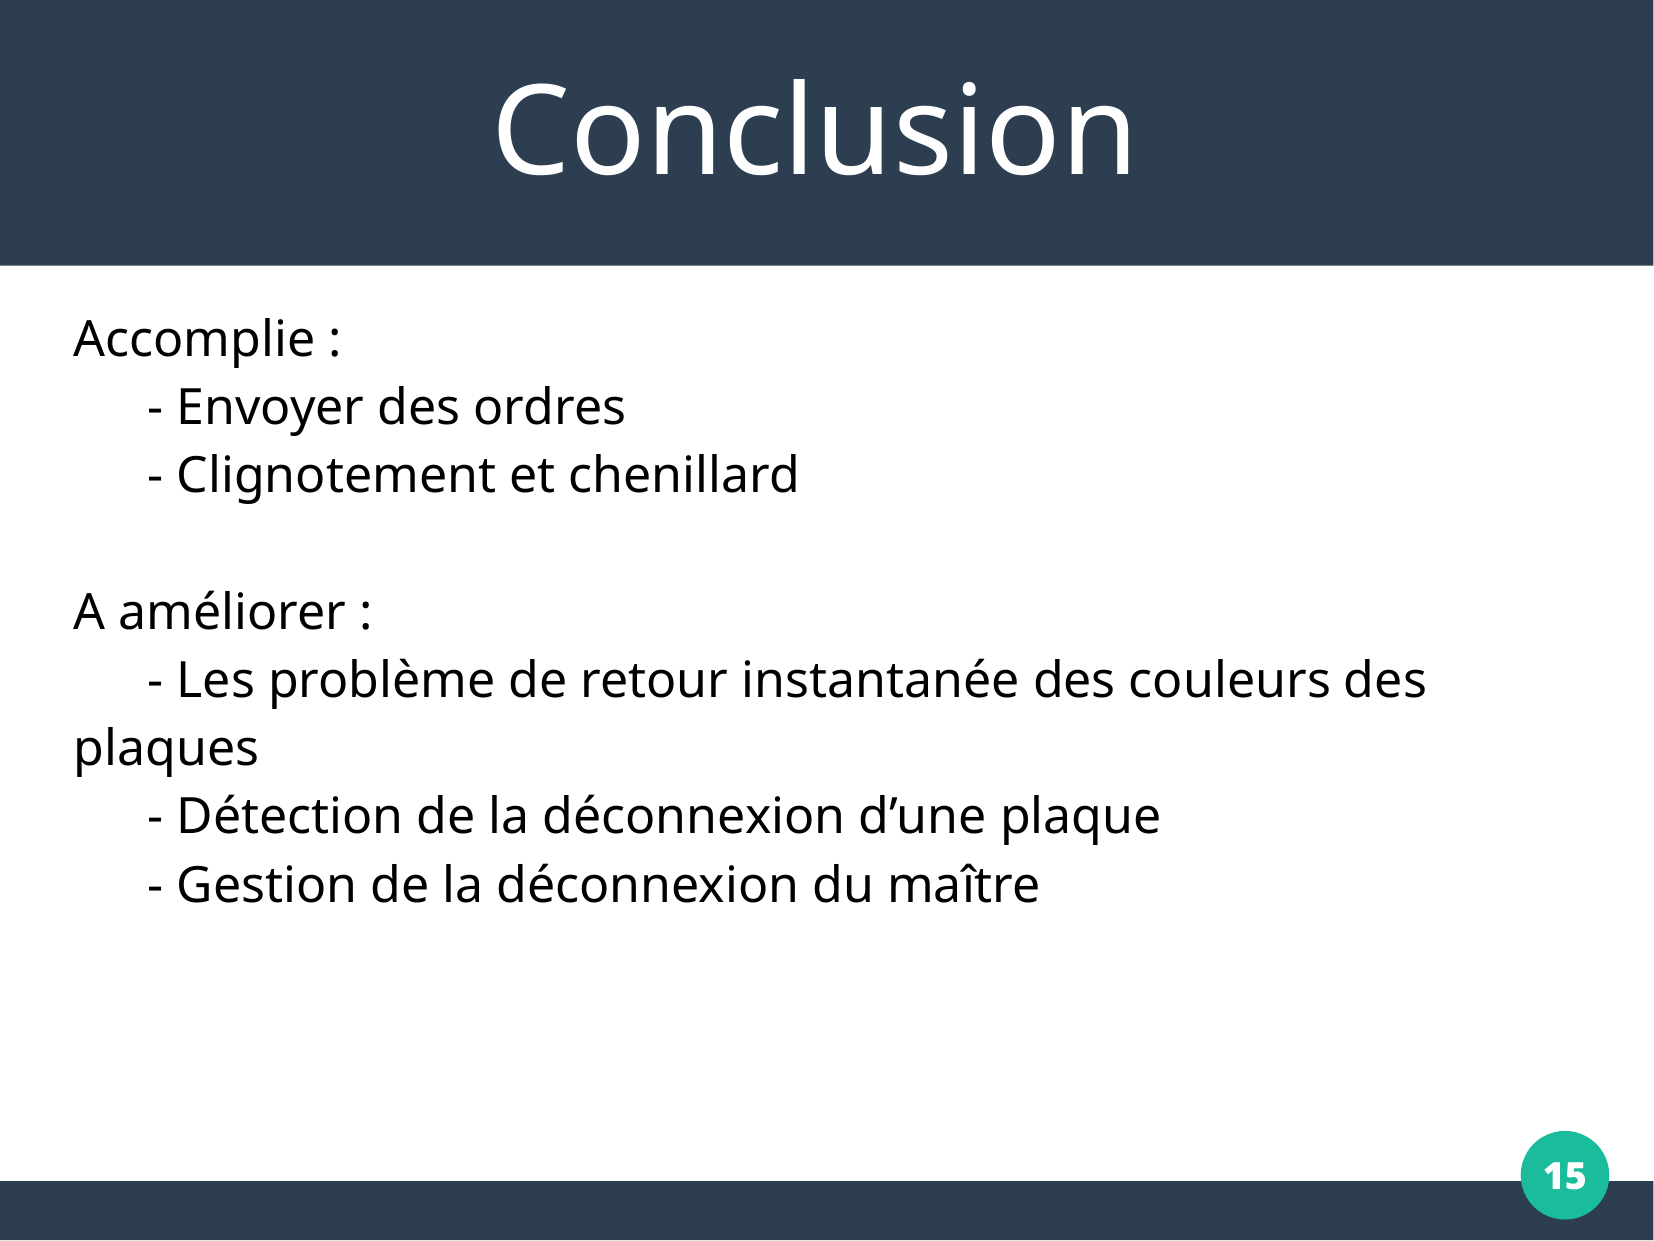

Conclusion
Accomplie :
	- Envoyer des ordres
	- Clignotement et chenillard
A améliorer :
	- Les problème de retour instantanée des couleurs des plaques
	- Détection de la déconnexion d’une plaque
	- Gestion de la déconnexion du maître
15